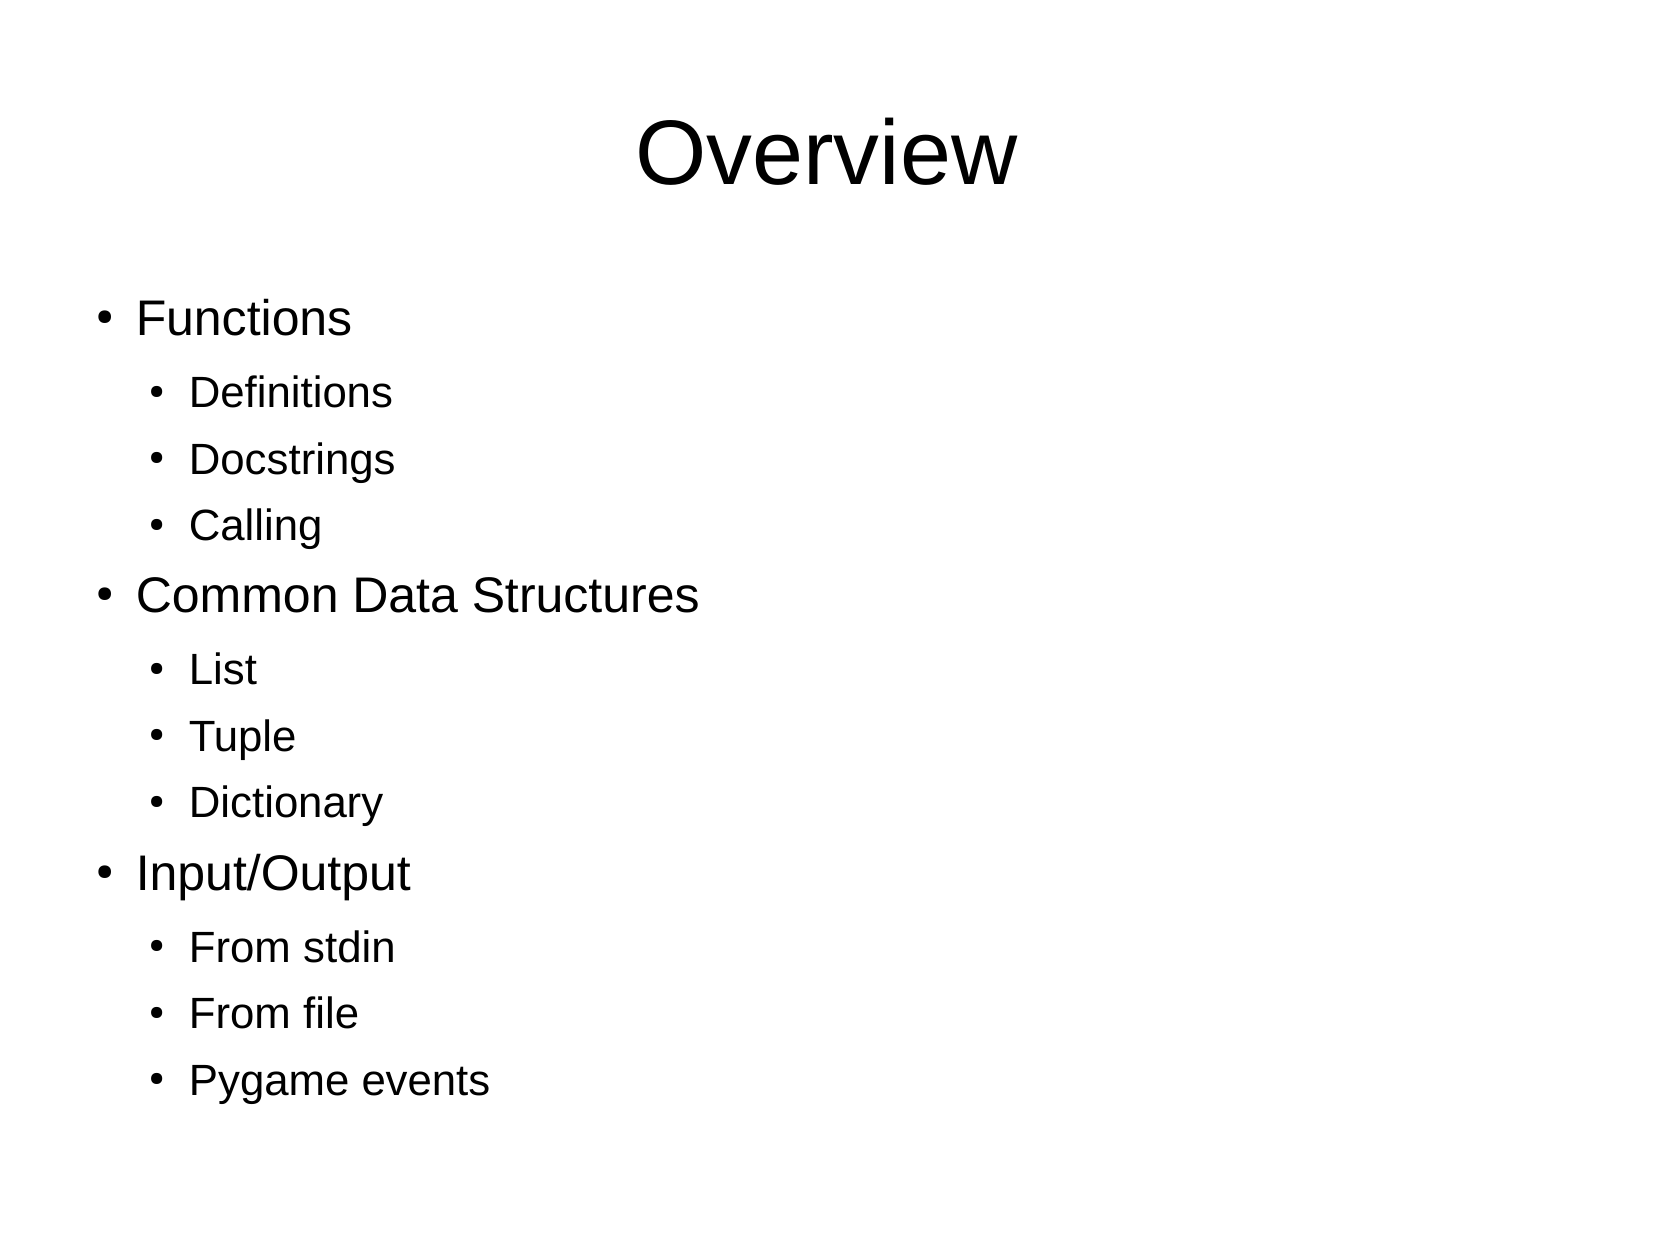

# Overview
Functions
Definitions
Docstrings
Calling
Common Data Structures
List
Tuple
Dictionary
Input/Output
From stdin
From file
Pygame events